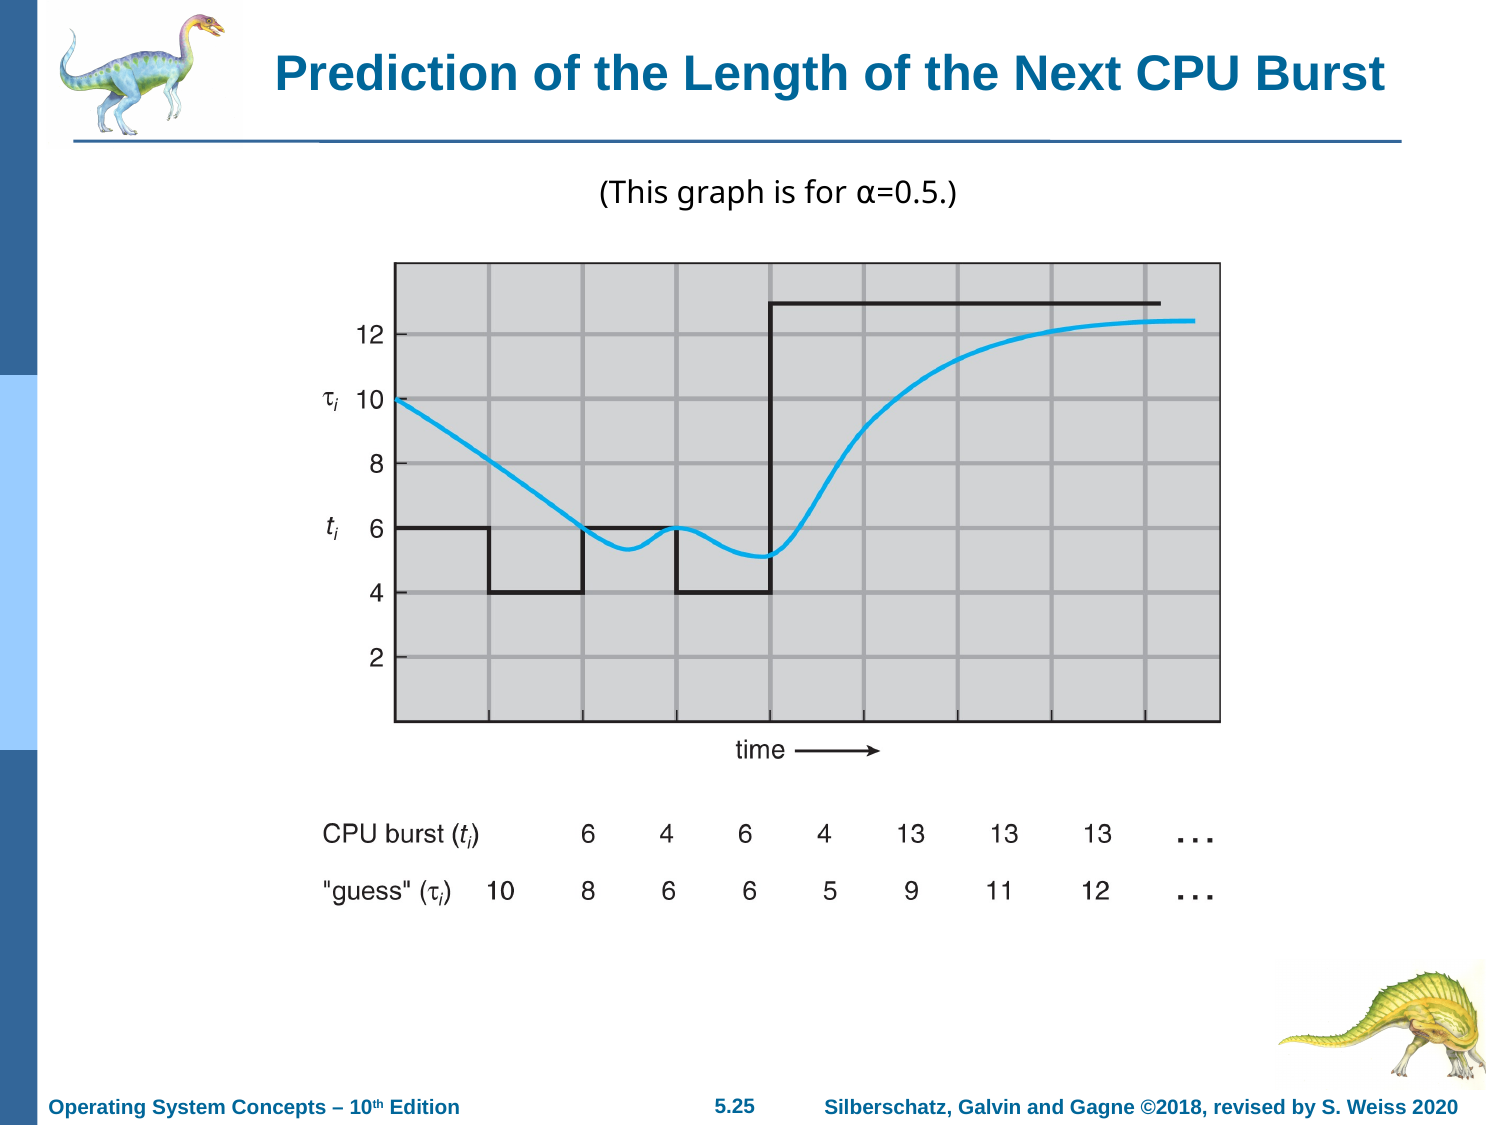

Prediction of the Length of the Next CPU Burst
(This graph is for α=0.5.)